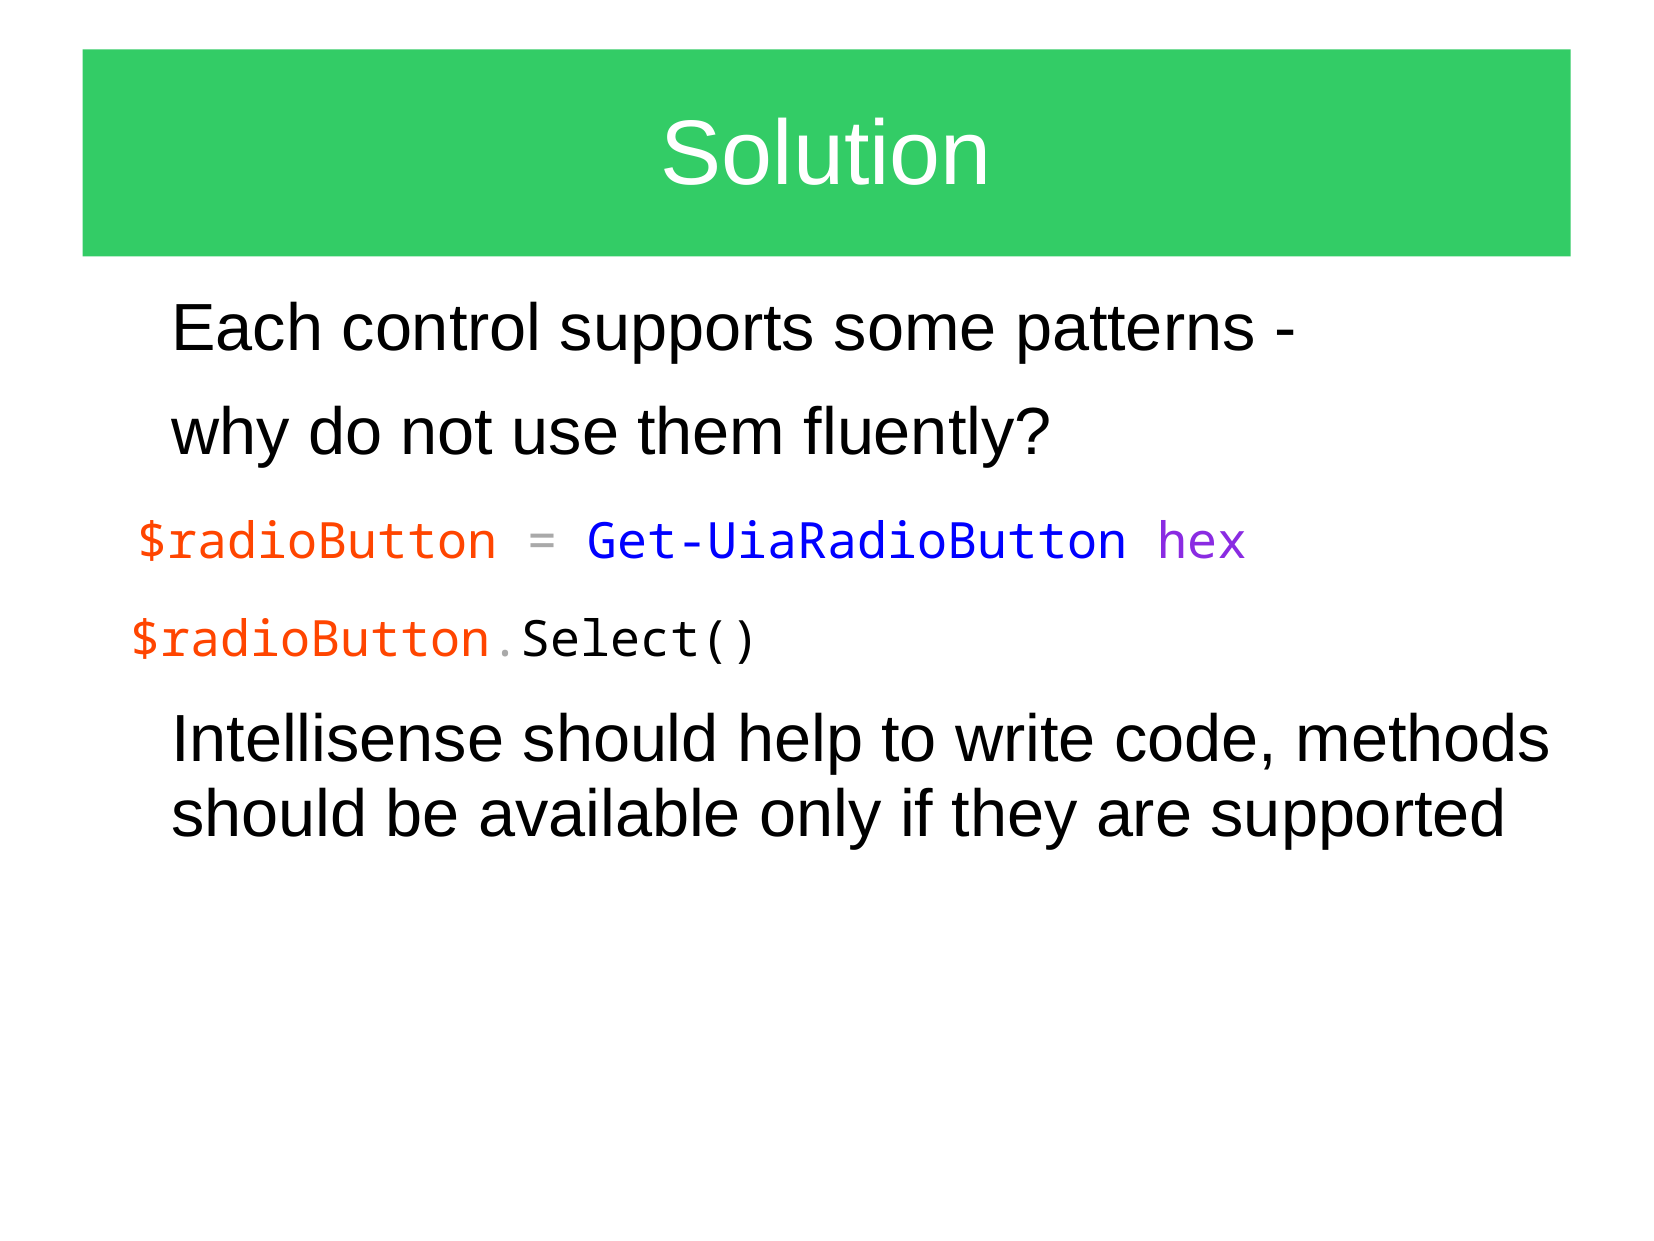

# Solution
Each control supports some patterns -
why do not use them fluently?
 $radioButton = Get-UiaRadioButton hex
 $radioButton.Select()
Intellisense should help to write code, methods should be available only if they are supported